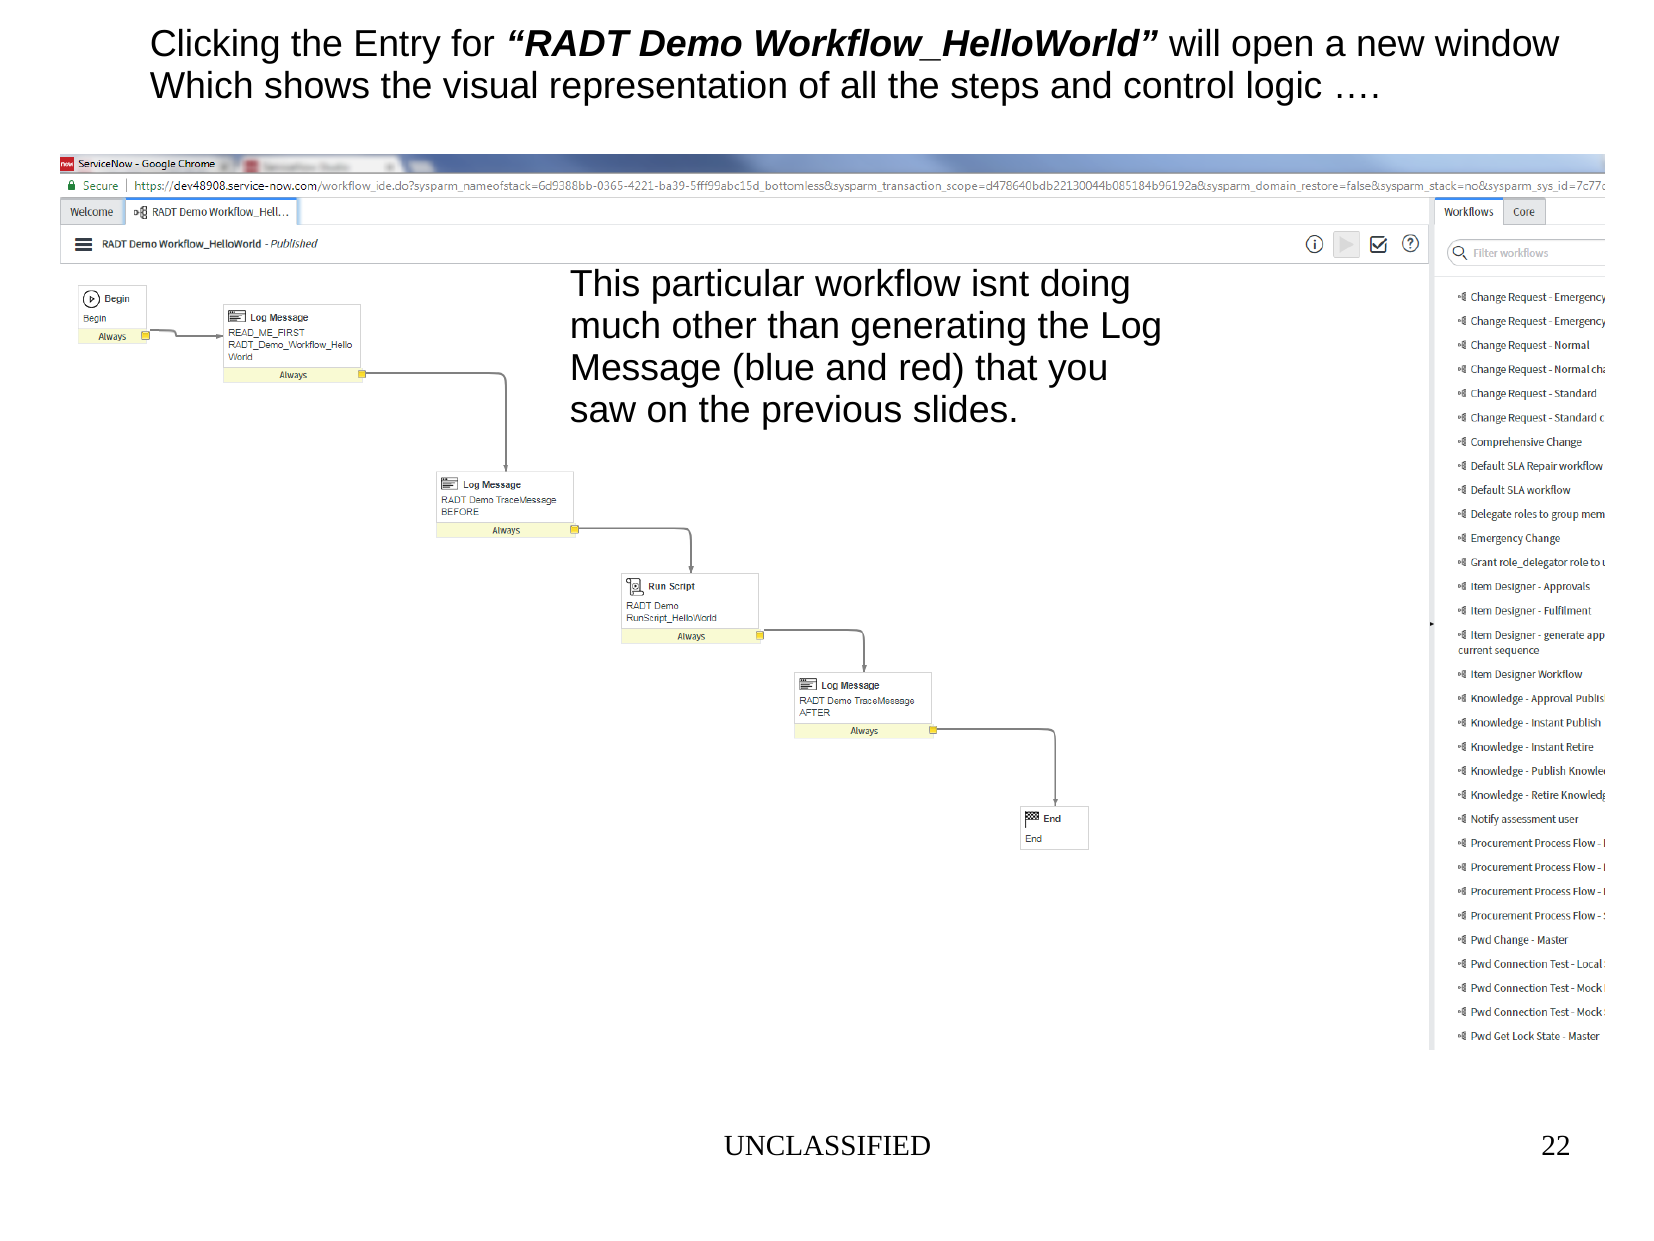

Clicking the Entry for “RADT Demo Workflow_HelloWorld” will open a new window
Which shows the visual representation of all the steps and control logic ….
This particular workflow isnt doing much other than generating the Log Message (blue and red) that you saw on the previous slides.
UNCLASSIFIED
22